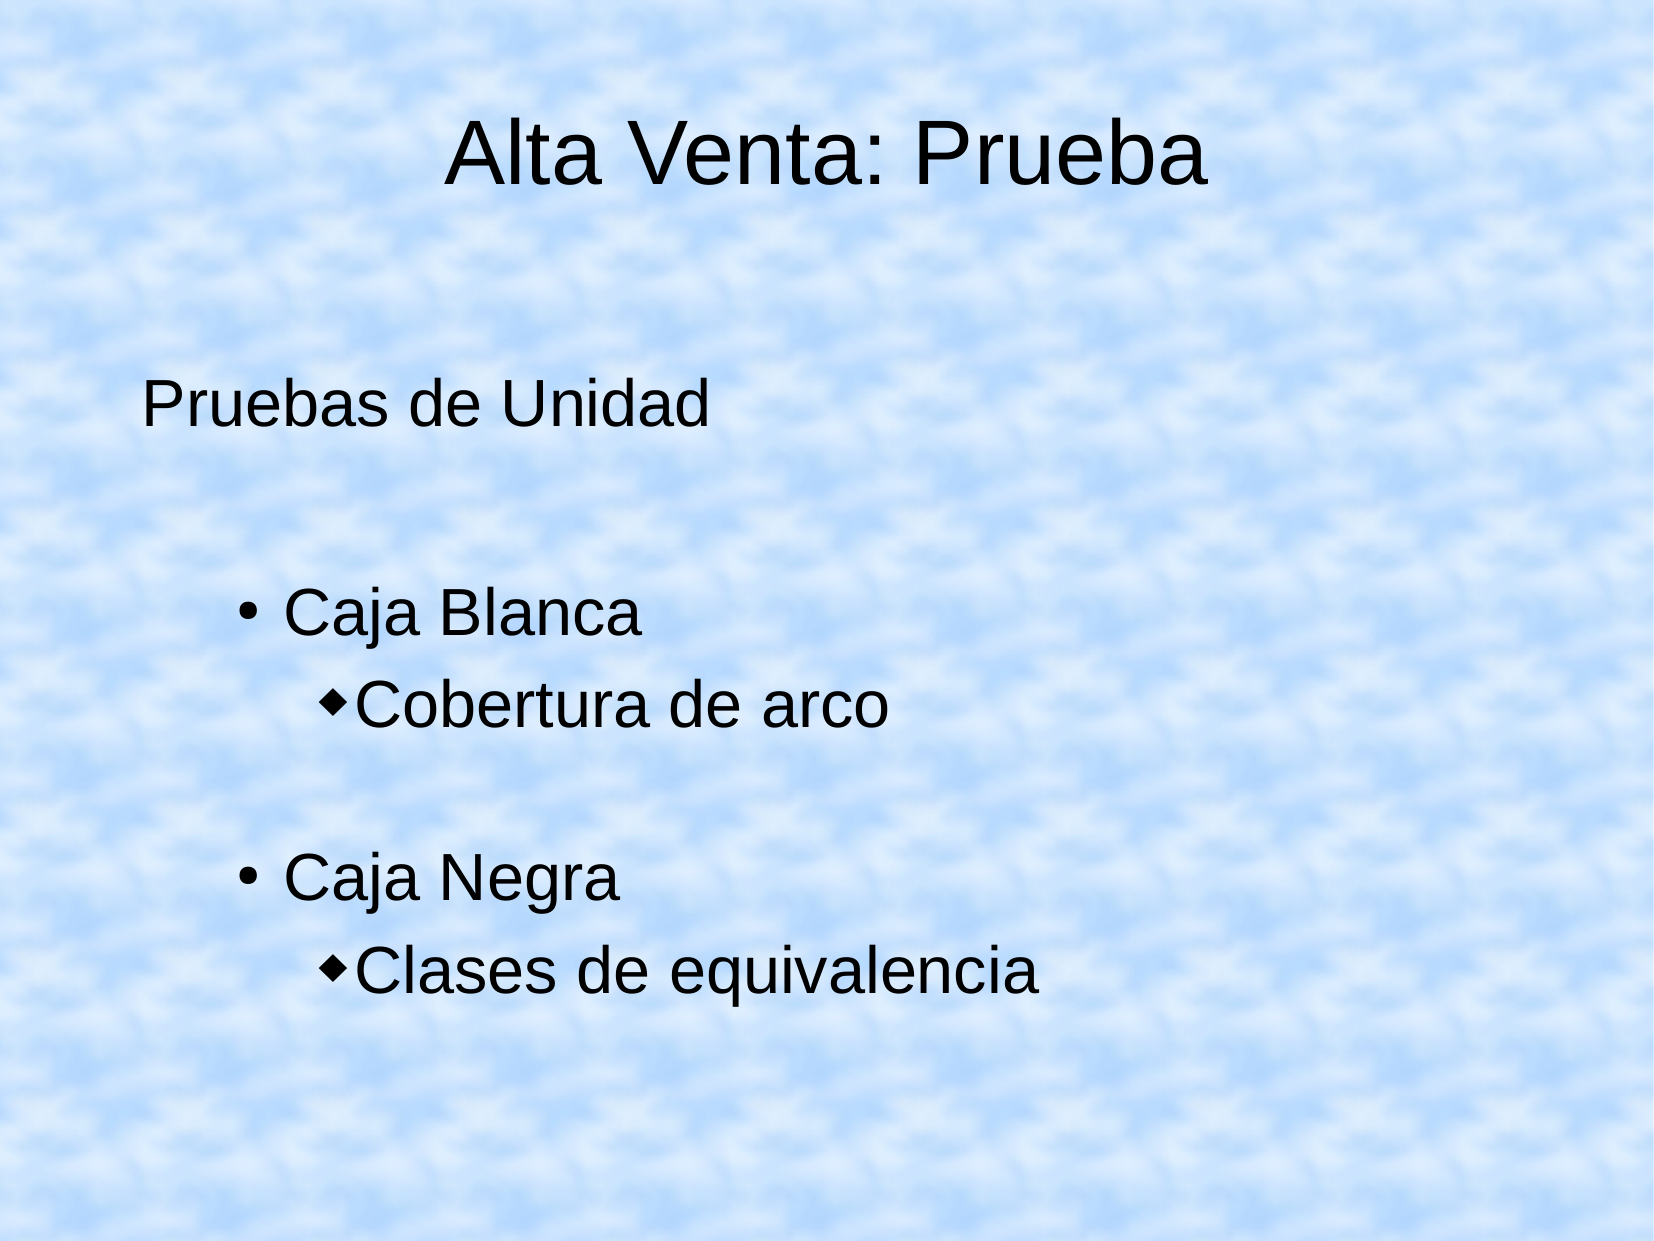

# Alta Venta: Prueba
Pruebas de Unidad
Caja Blanca
Cobertura de arco
Caja Negra
Clases de equivalencia